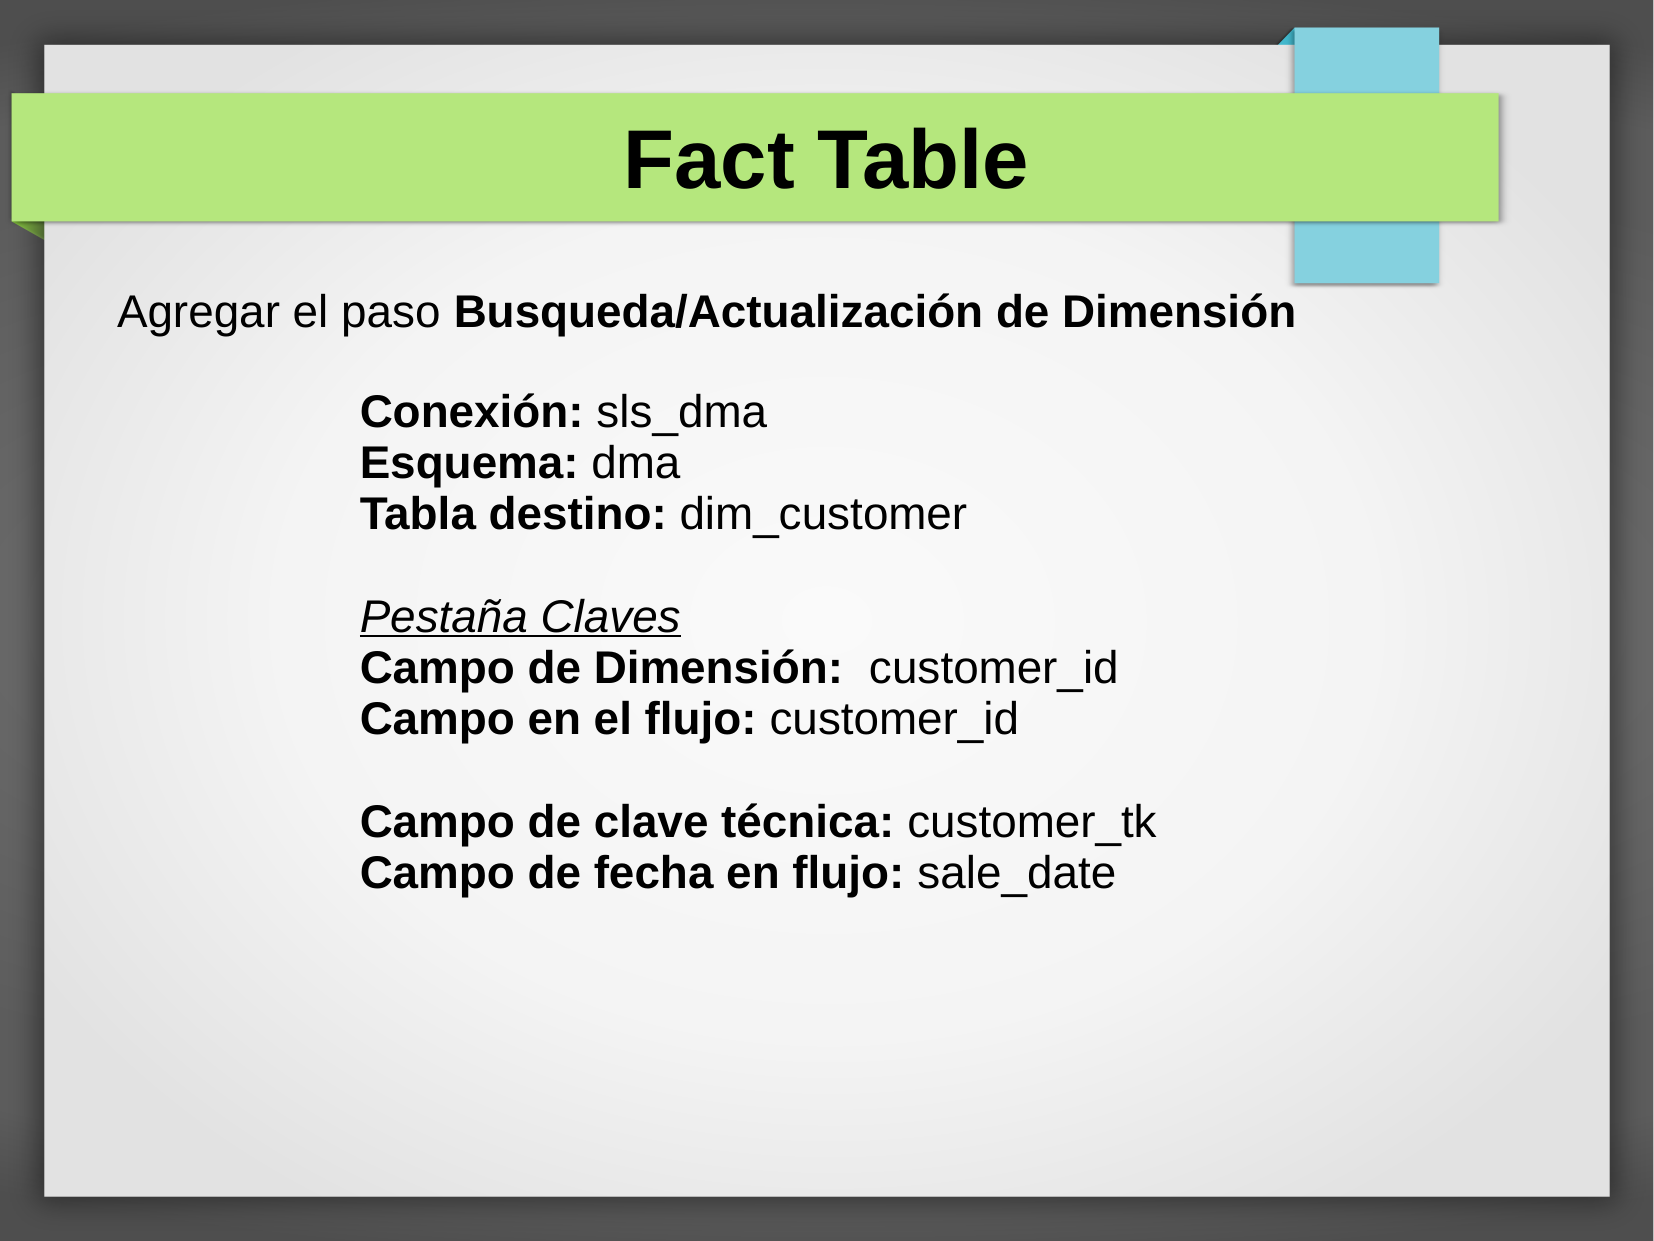

# Fact Table
 Agregar el paso Busqueda/Actualización de Dimensión
Conexión: sls_dma
Esquema: dma
Tabla destino: dim_customer
Pestaña Claves
Campo de Dimensión: customer_id
Campo en el flujo: customer_id
Campo de clave técnica: customer_tk
Campo de fecha en flujo: sale_date